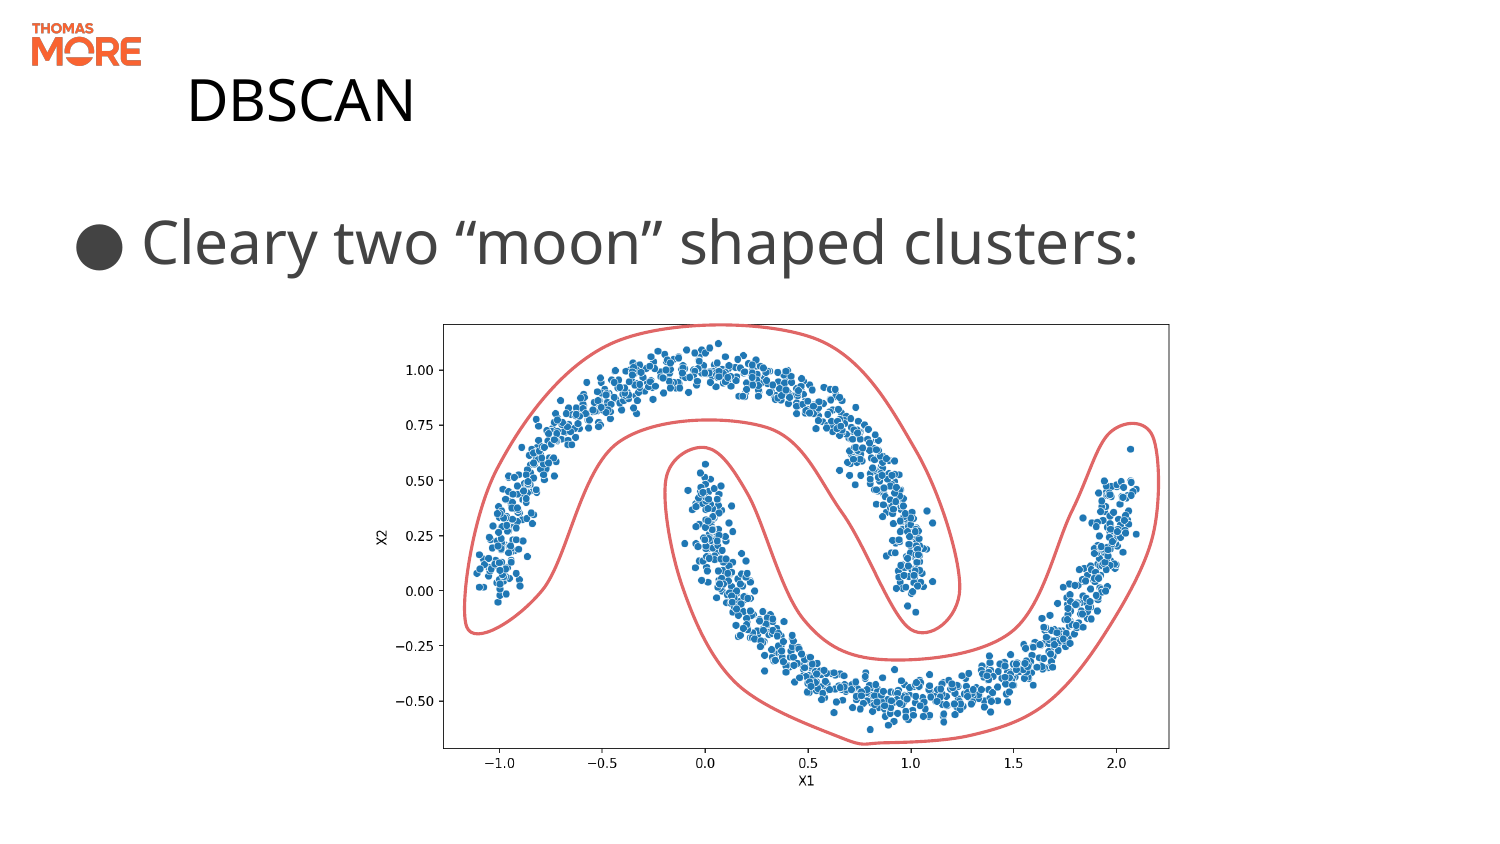

# DBSCAN
Cleary two “moon” shaped clusters: